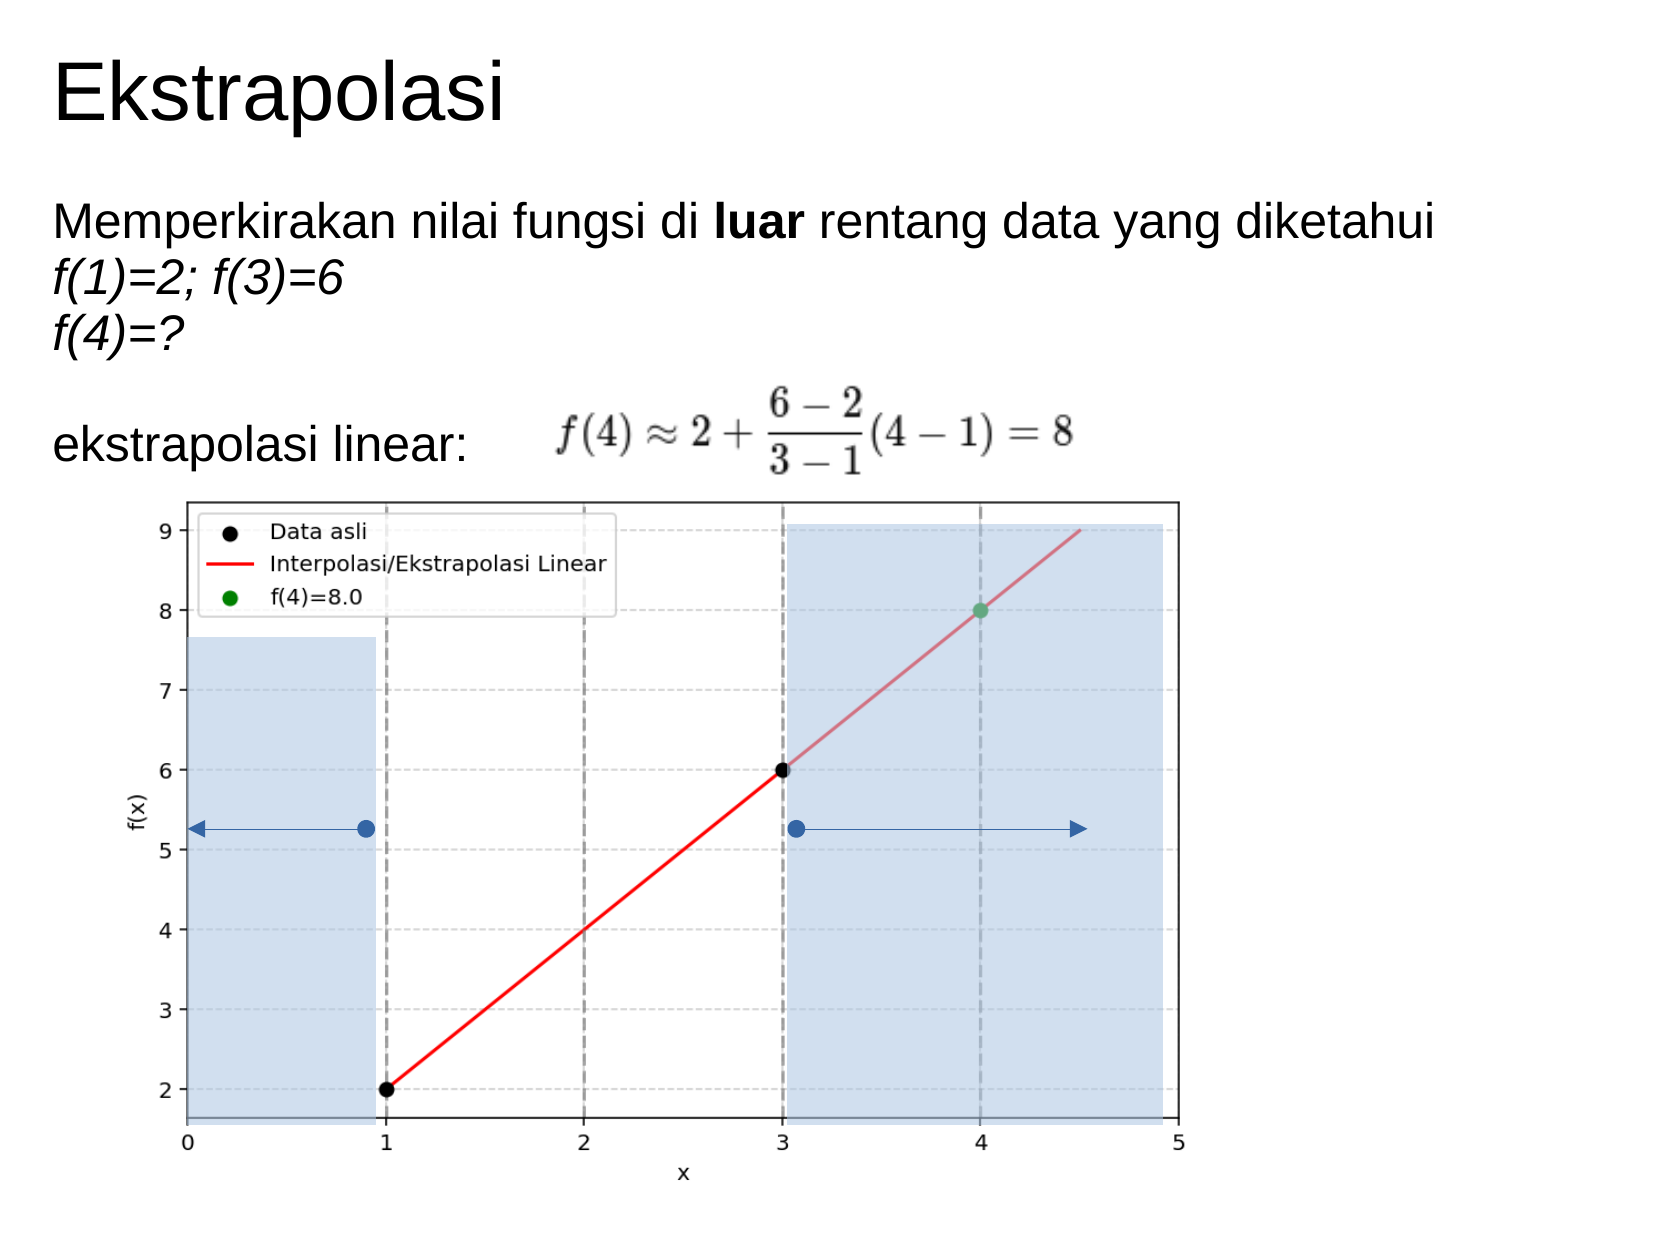

Ekstrapolasi
Memperkirakan nilai fungsi di luar rentang data yang diketahui
f(1)=2; f(3)=6
f(4)=?
ekstrapolasi linear: